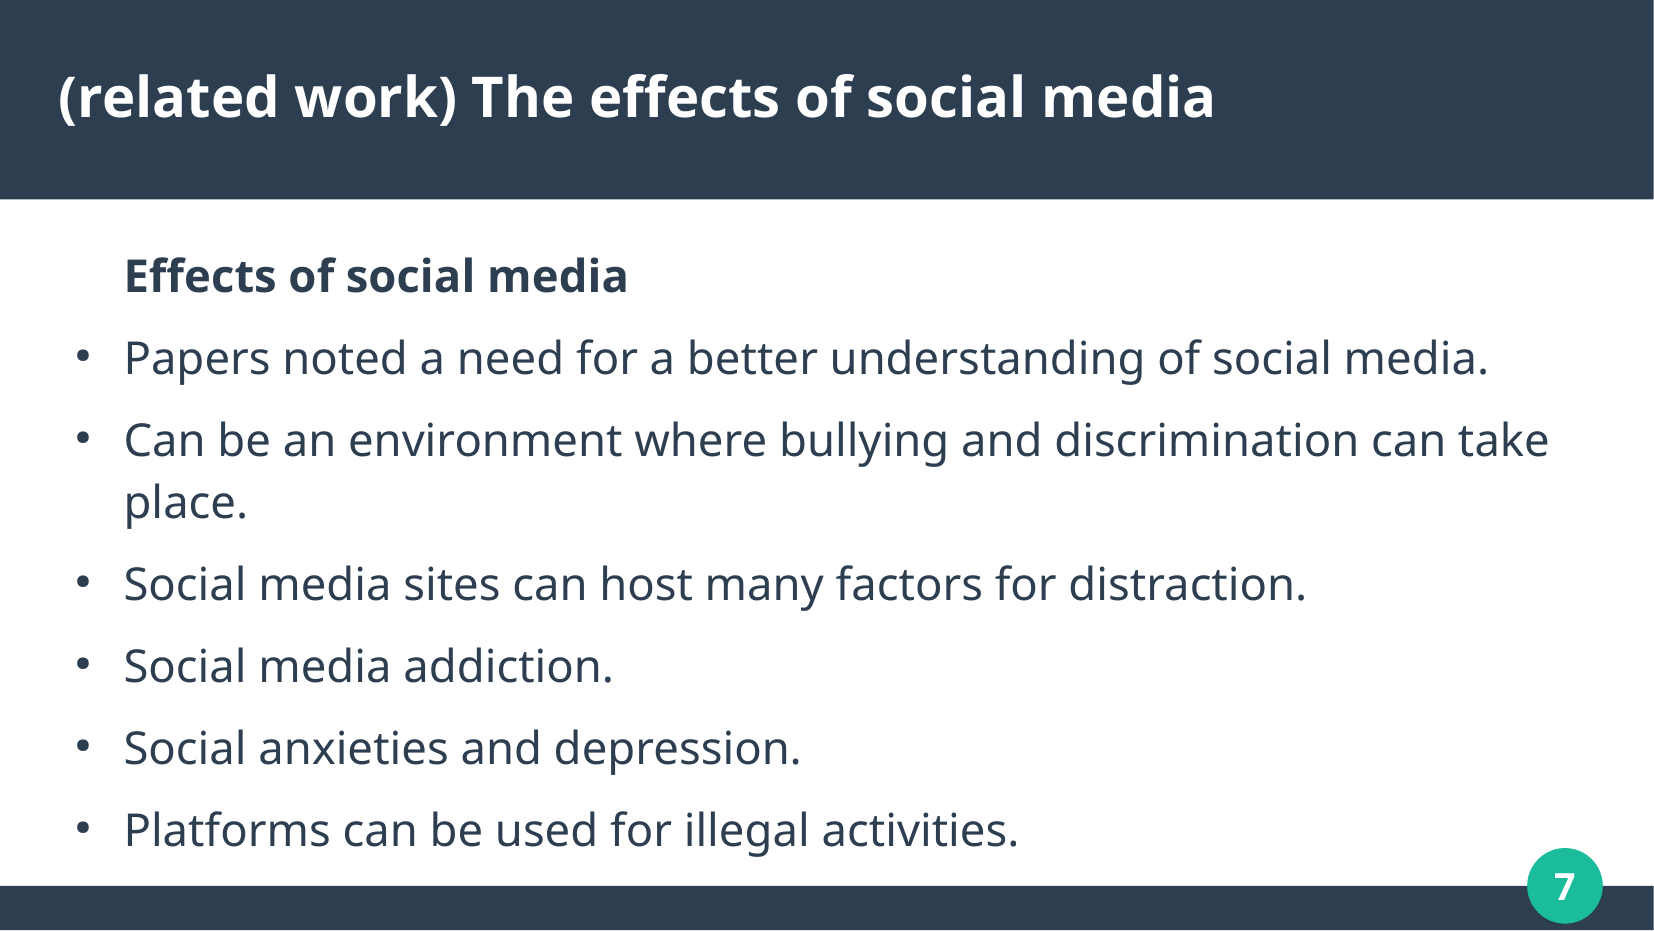

# (related work) The effects of social media
Effects of social media
Papers noted a need for a better understanding of social media.
Can be an environment where bullying and discrimination can take place.
Social media sites can host many factors for distraction.
Social media addiction.
Social anxieties and depression.
Platforms can be used for illegal activities.